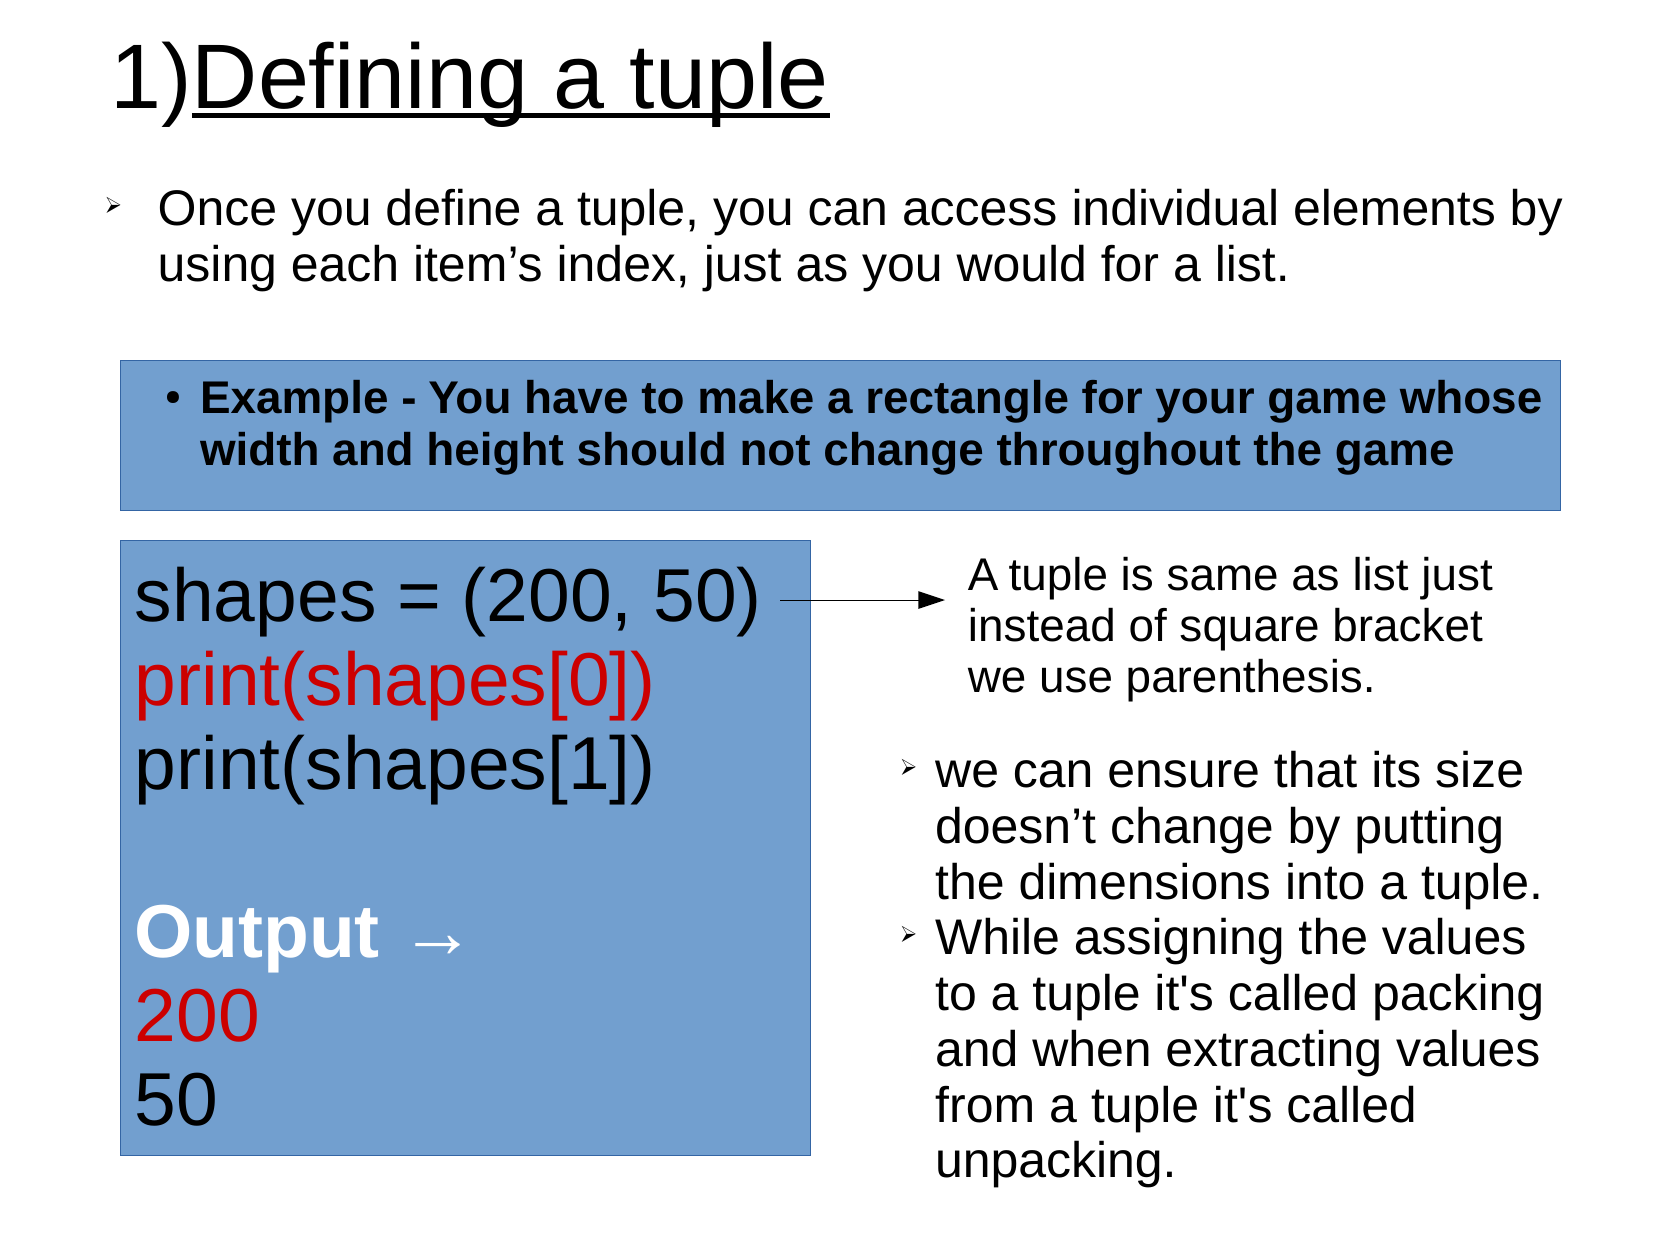

# 1)Defining a tuple
Once you define a tuple, you can access individual elements by using each item’s index, just as you would for a list.
Example - You have to make a rectangle for your game whose width and height should not change throughout the game
shapes = (200, 50)
print(shapes[0])
print(shapes[1])
Output →
200
50
A tuple is same as list just instead of square bracket we use parenthesis.
we can ensure that its size doesn’t change by putting the dimensions into a tuple.
While assigning the values to a tuple it's called packing and when extracting values from a tuple it's called unpacking.